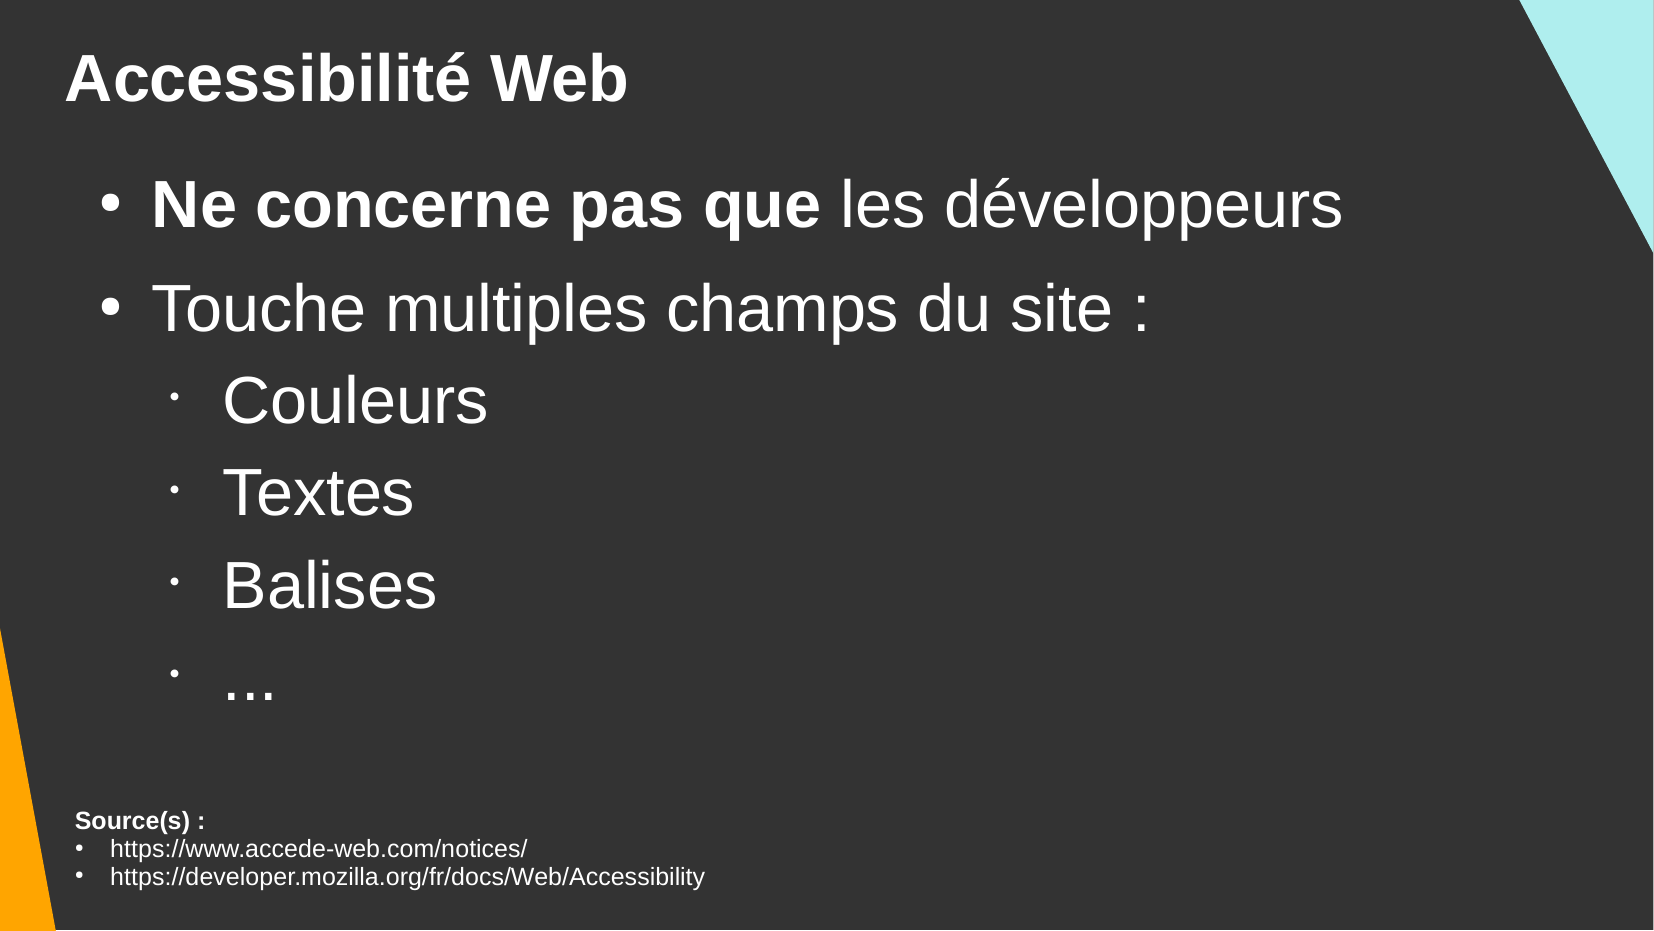

# Accessibilité Web
Ne concerne pas que les développeurs
Touche multiples champs du site :
Couleurs
Textes
Balises
...
Source(s) :
https://www.accede-web.com/notices/
https://developer.mozilla.org/fr/docs/Web/Accessibility